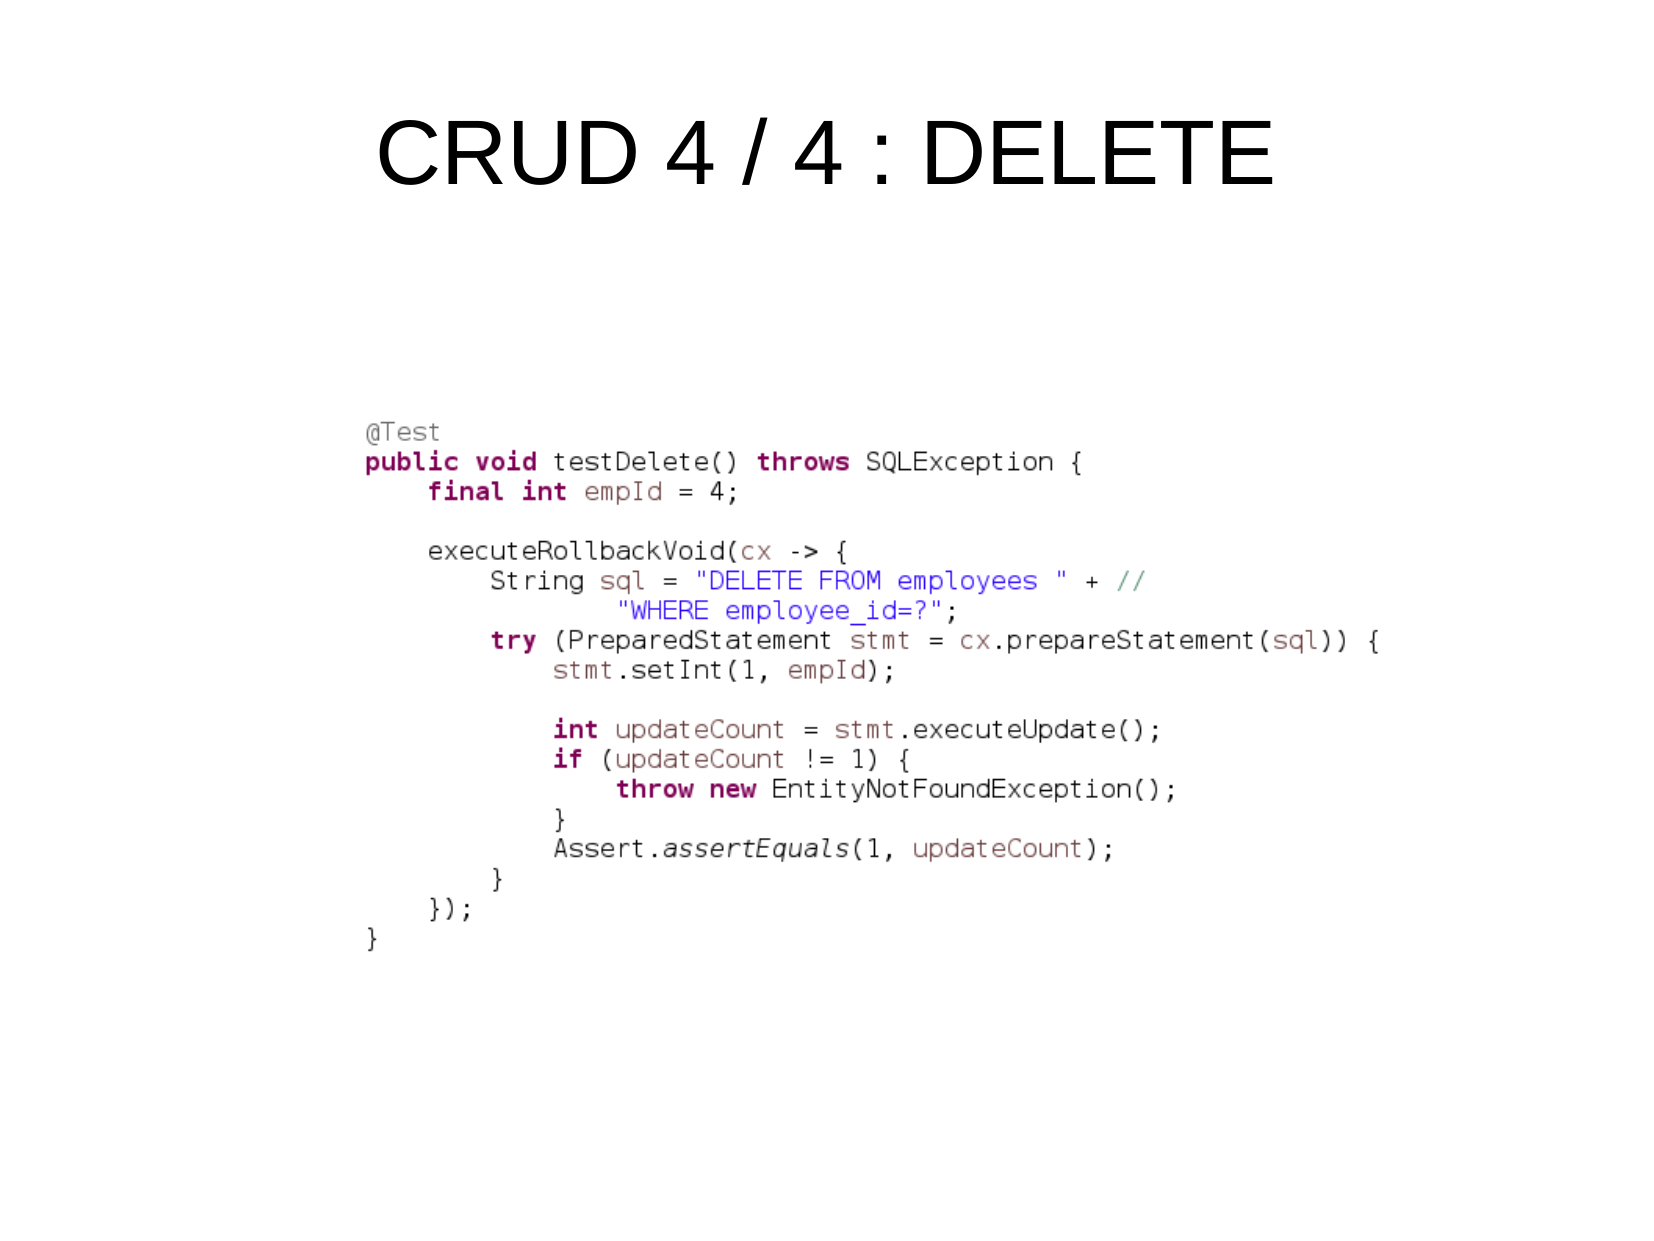

# CRUD 4 / 4 : DELETE